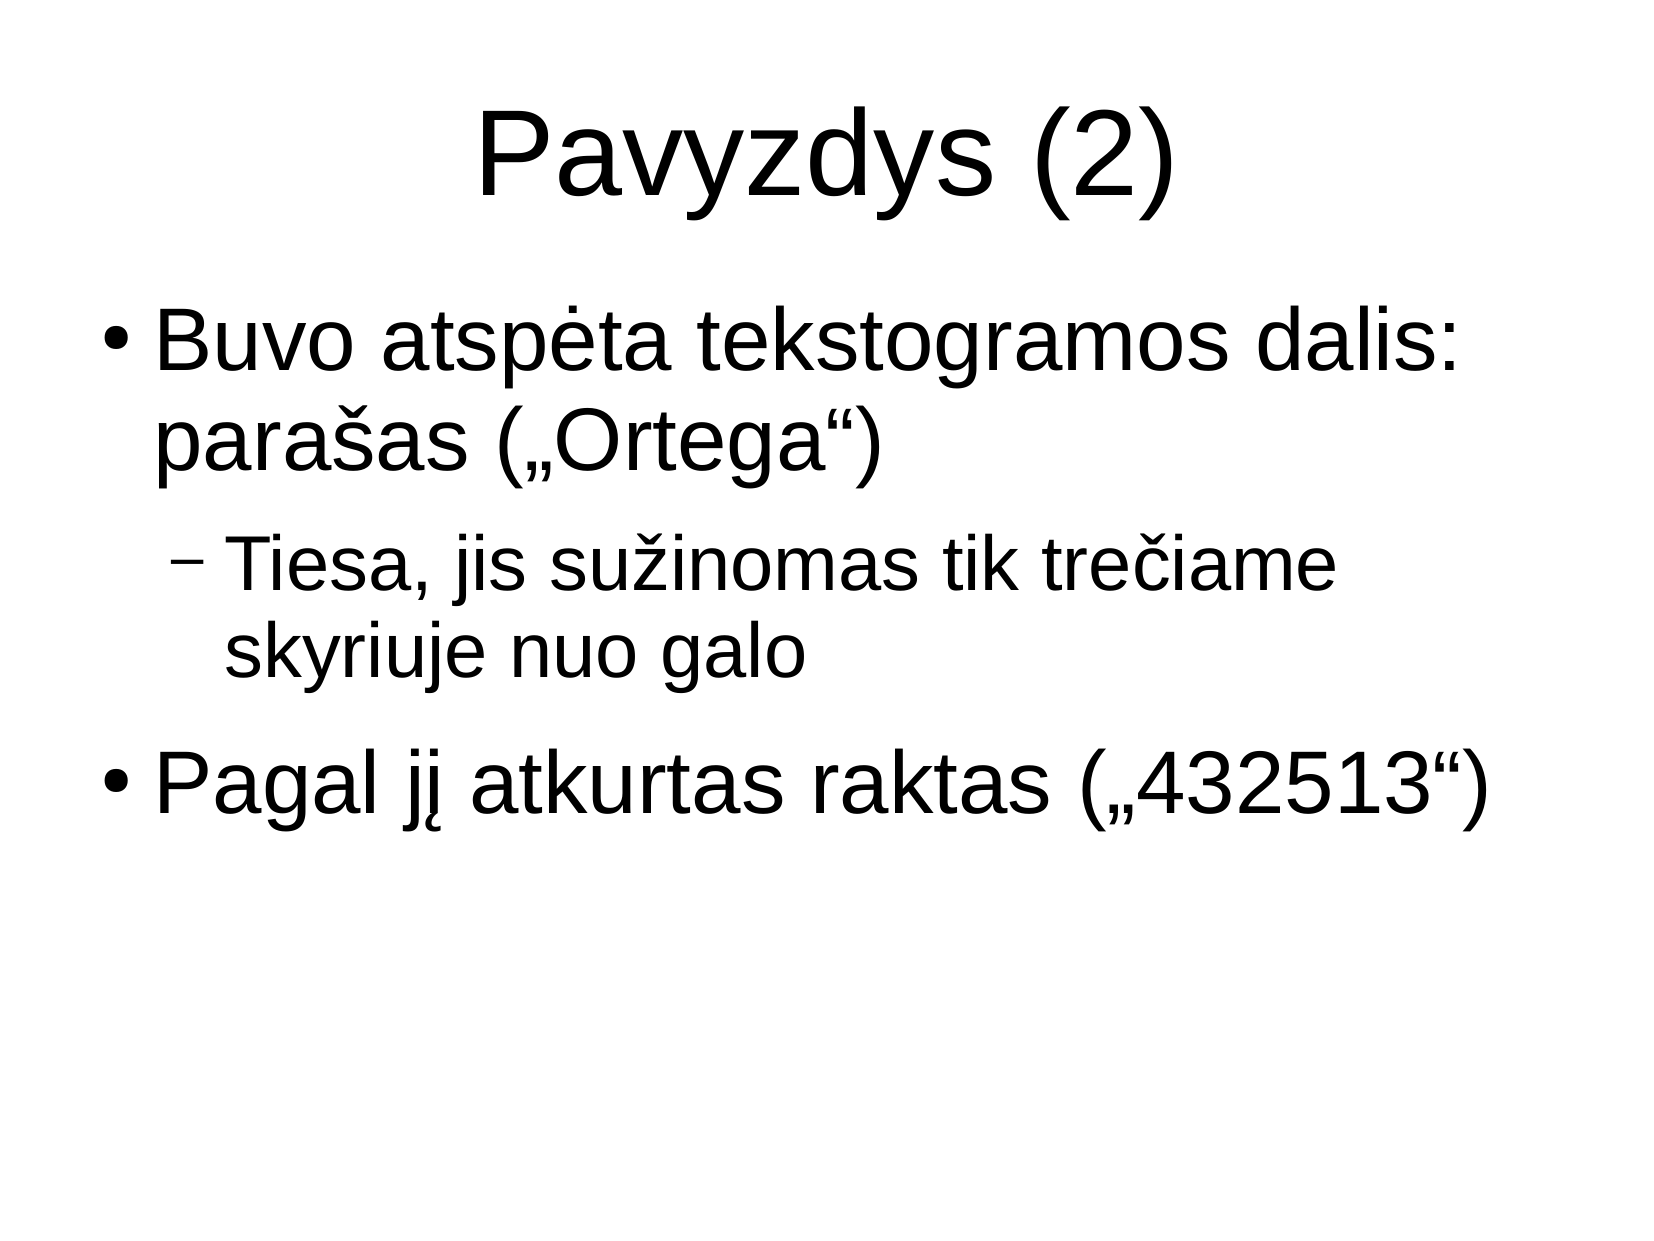

# Pavyzdys (2)
Buvo atspėta tekstogramos dalis: parašas („Ortega“)
Tiesa, jis sužinomas tik trečiame skyriuje nuo galo
Pagal jį atkurtas raktas („432513“)